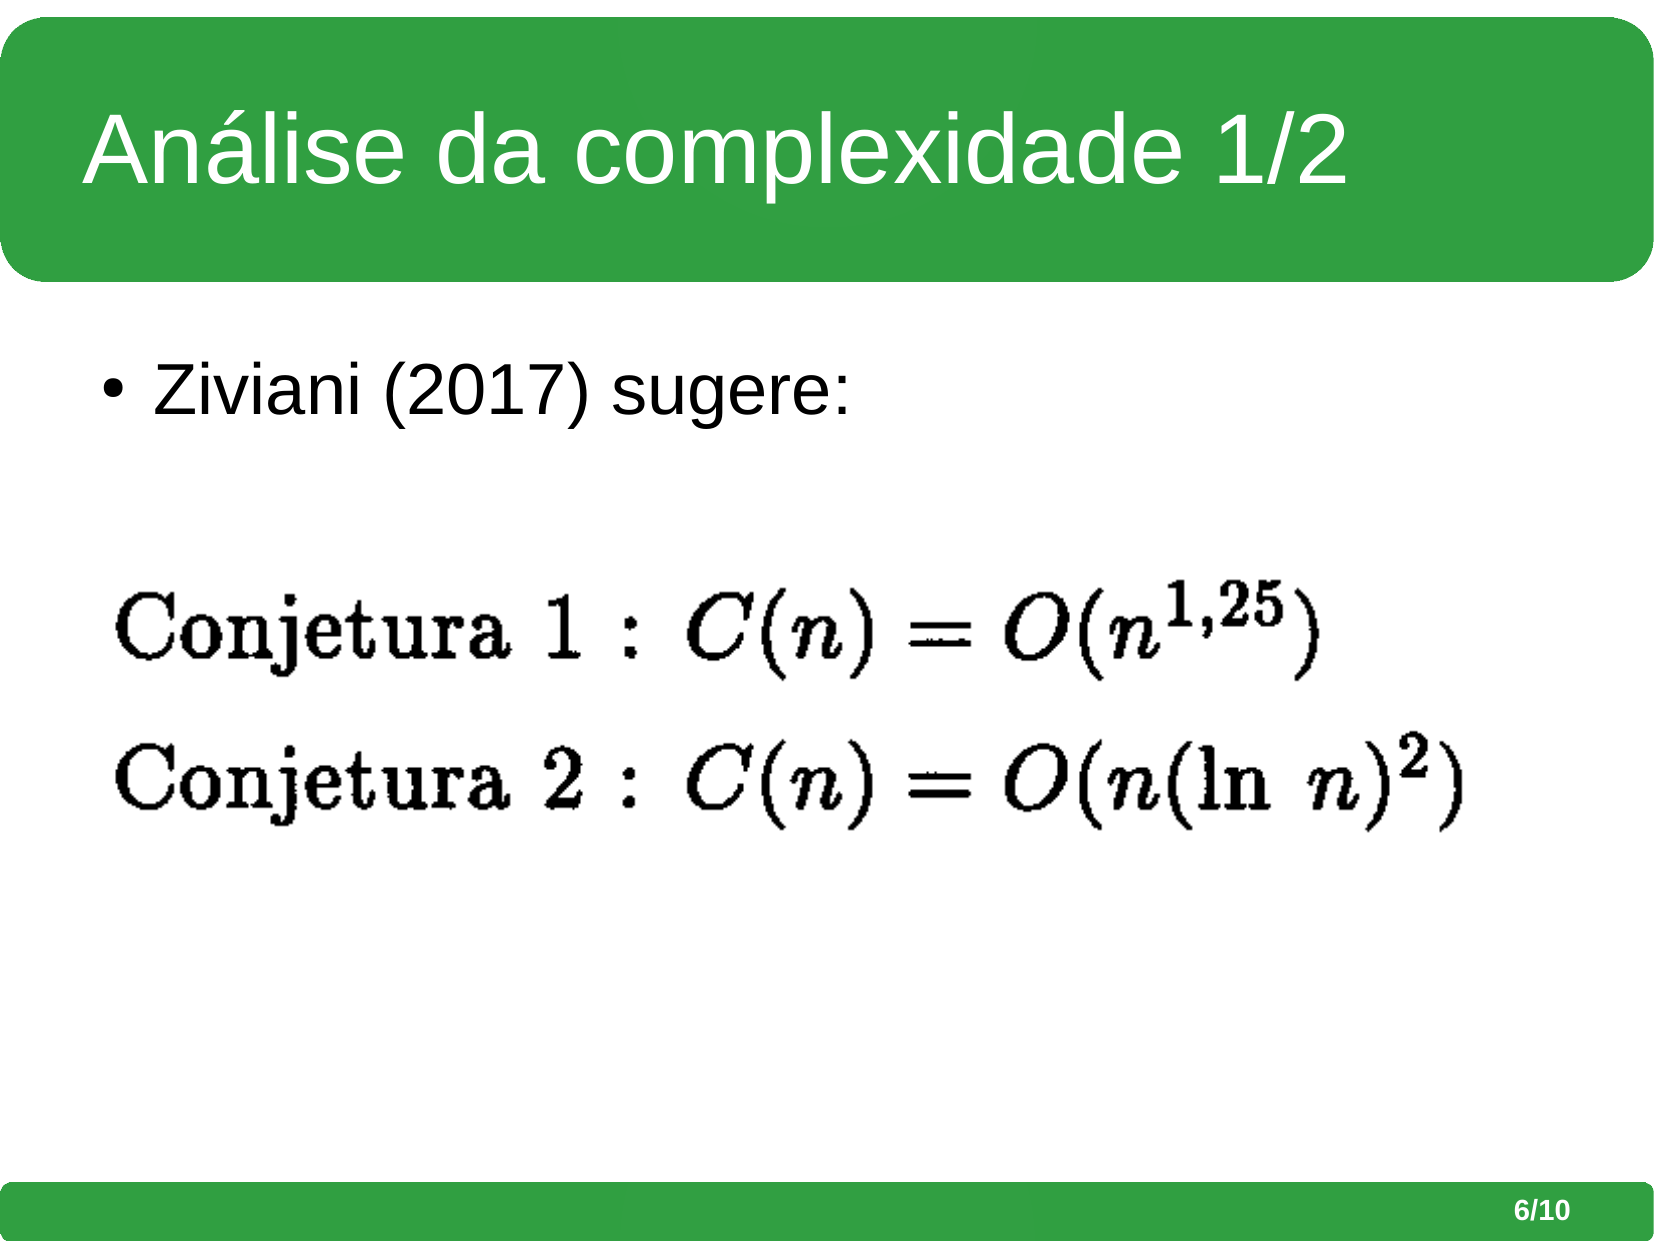

# Análise da complexidade 1/2
Ziviani (2017) sugere:
6